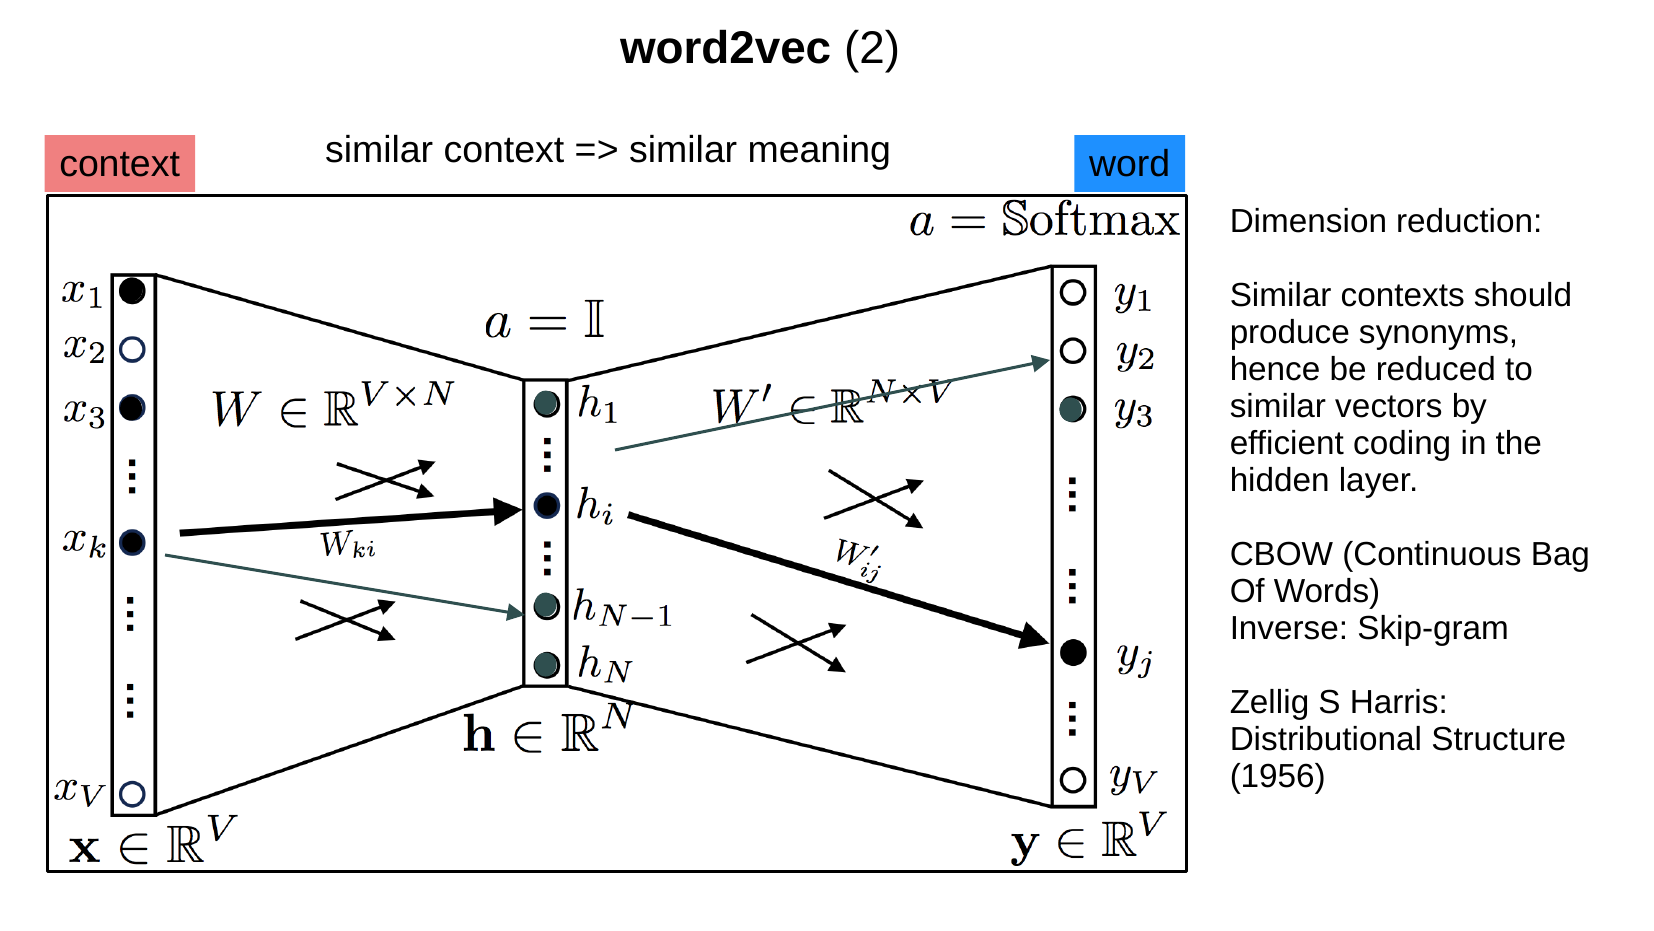

word2vec (2)
similar context => similar meaning
context
word
Dimension reduction:
Similar contexts should produce synonyms, hence be reduced to similar vectors by efficient coding in the hidden layer.
CBOW (Continuous Bag Of Words)
Inverse: Skip-gram
Zellig S Harris: Distributional Structure (1956)